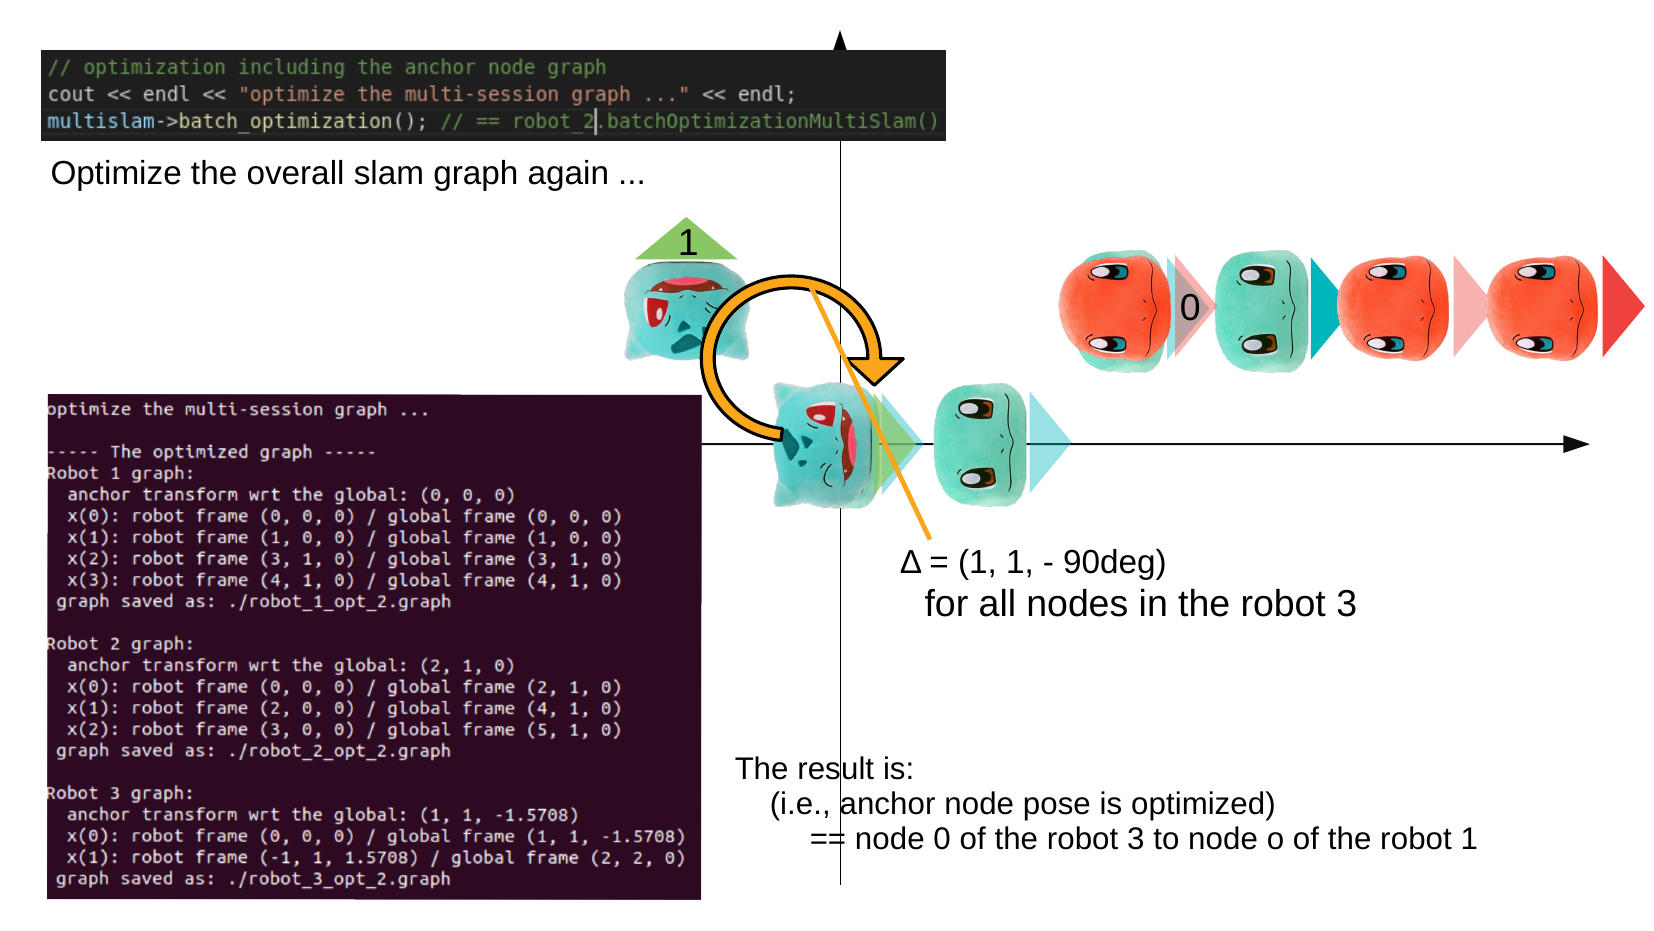

Optimize the overall slam graph again ...
1
0
Δ = (1, 1, - 90deg)
for all nodes in the robot 3
The result is:
 (i.e., anchor node pose is optimized)
	== node 0 of the robot 3 to node o of the robot 1